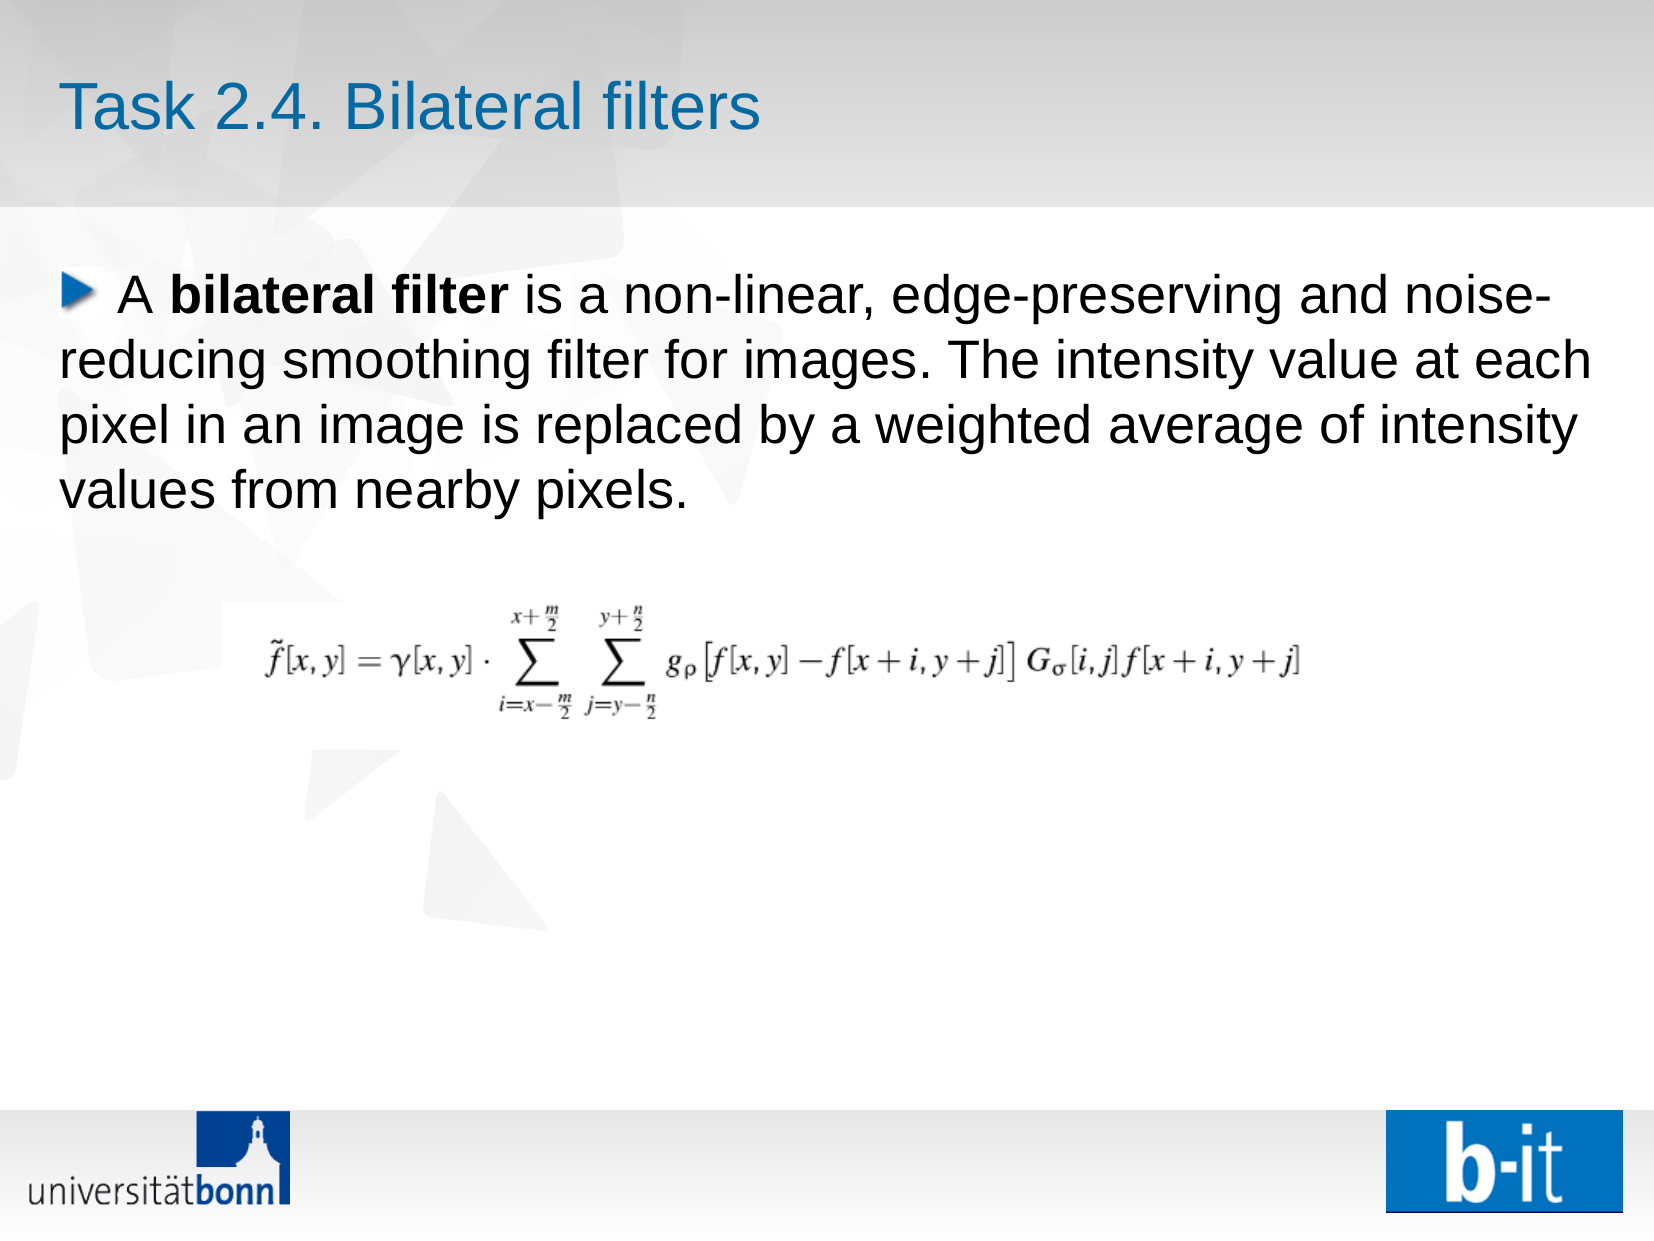

# Task 2.4. Bilateral filters
 A bilateral filter is a non-linear, edge-preserving and noise-reducing smoothing filter for images. The intensity value at each pixel in an image is replaced by a weighted average of intensity values from nearby pixels.